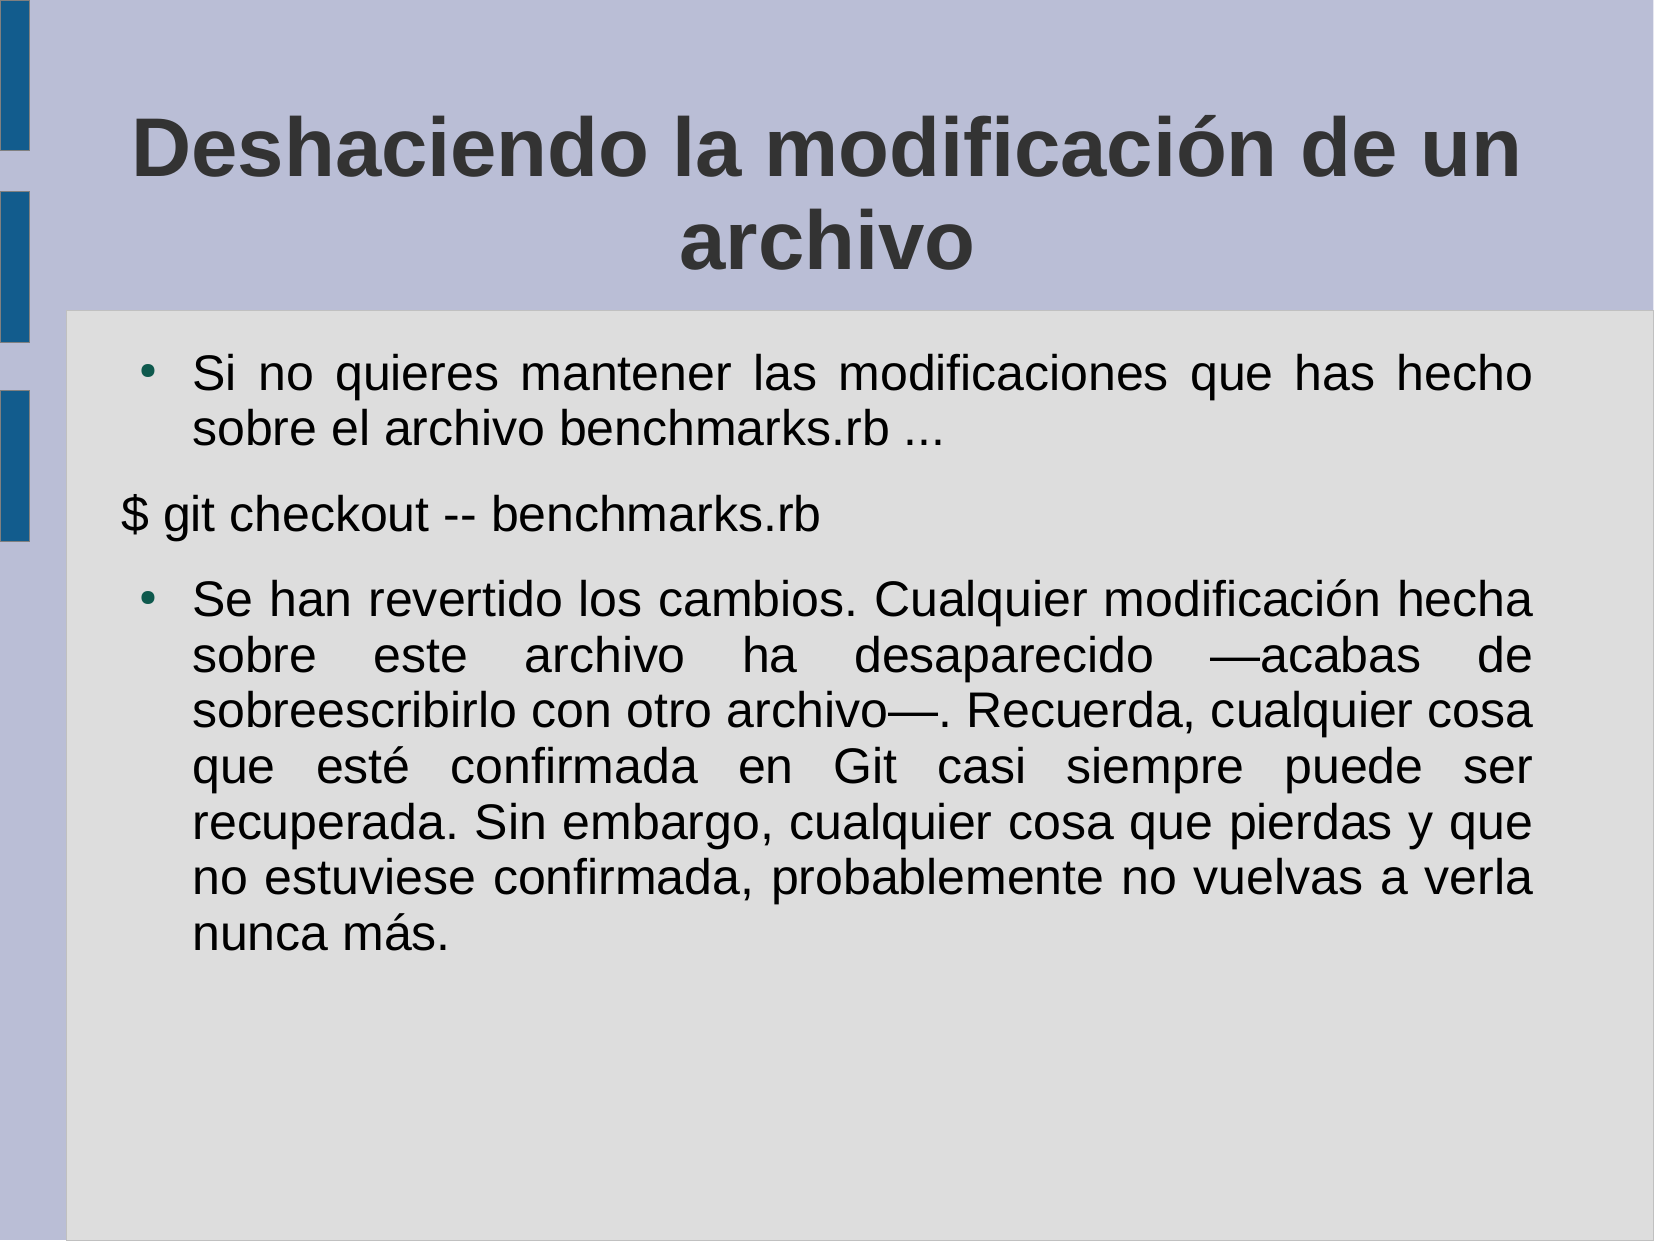

# Deshaciendo la modificación de un archivo
Si no quieres mantener las modificaciones que has hecho sobre el archivo benchmarks.rb ...
$ git checkout -- benchmarks.rb
Se han revertido los cambios. Cualquier modificación hecha sobre este archivo ha desaparecido —acabas de sobreescribirlo con otro archivo—. Recuerda, cualquier cosa que esté confirmada en Git casi siempre puede ser recuperada. Sin embargo, cualquier cosa que pierdas y que no estuviese confirmada, probablemente no vuelvas a verla nunca más.